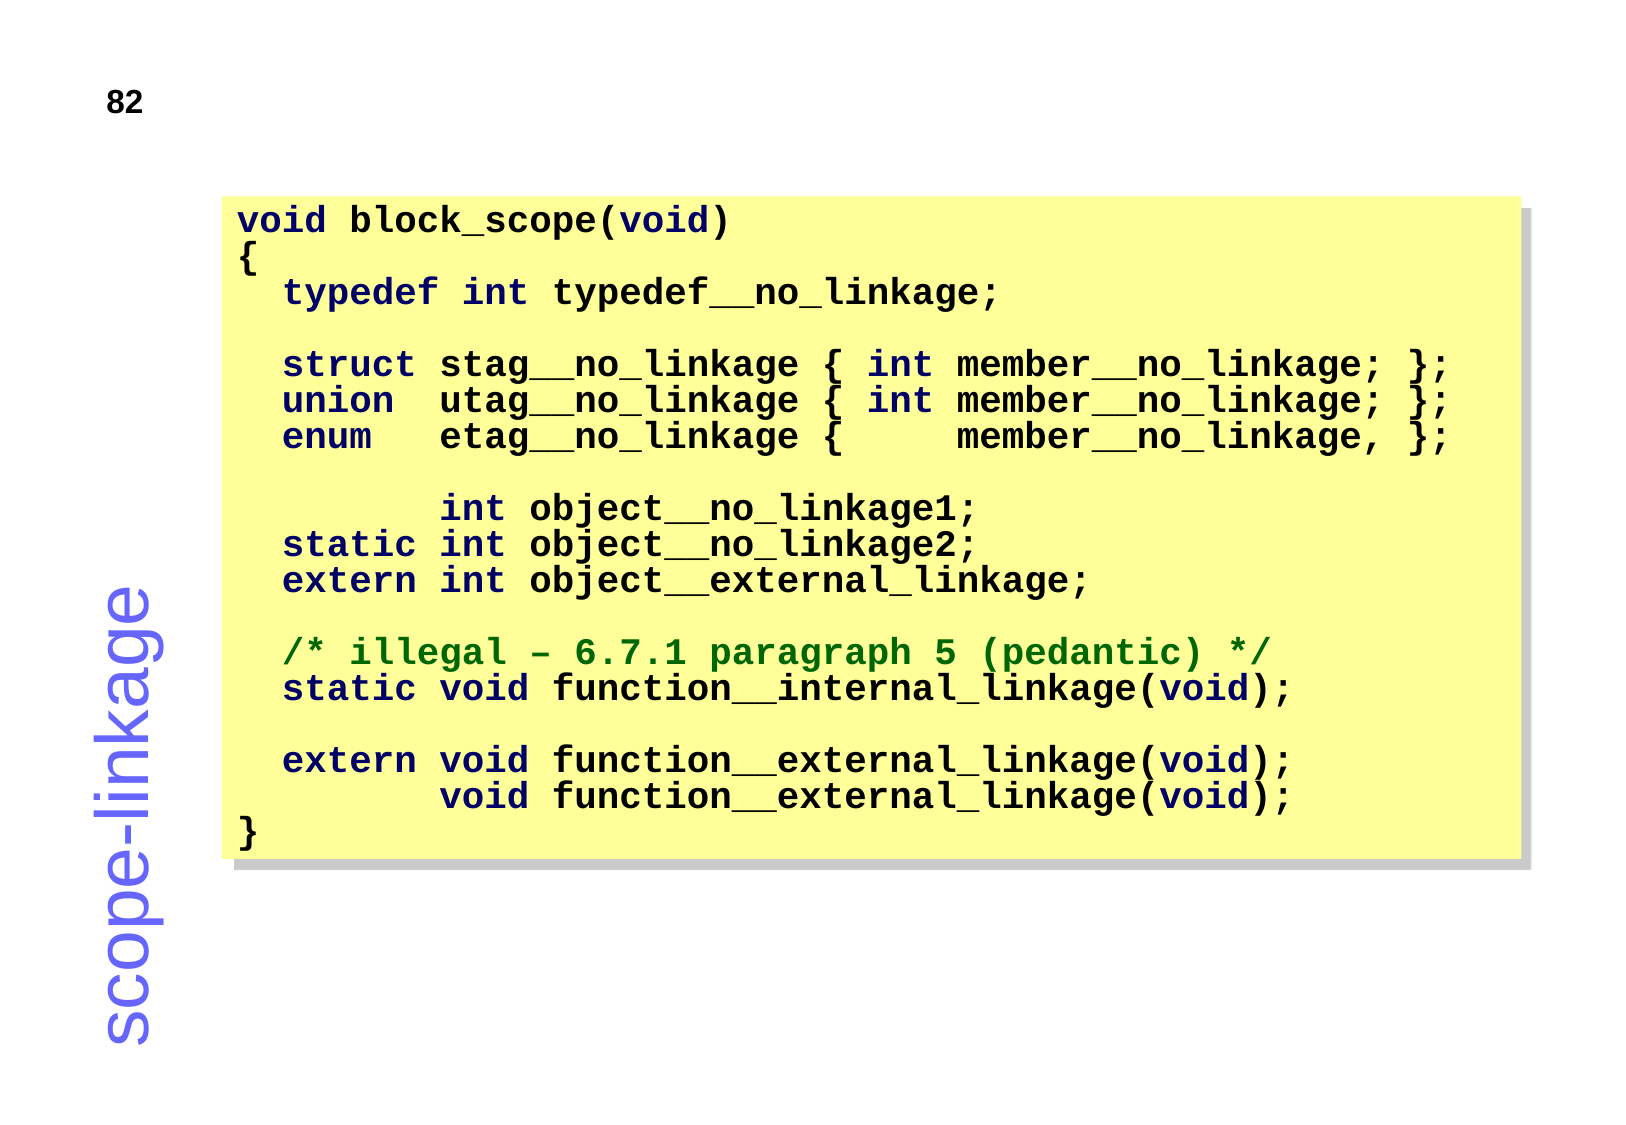

82
void block_scope(void)
{
 typedef int typedef__no_linkage;
 struct stag__no_linkage { int member__no_linkage; };
 union utag__no_linkage { int member__no_linkage; };
 enum etag__no_linkage { member__no_linkage, };
 int object__no_linkage1;
 static int object__no_linkage2;
 extern int object__external_linkage;
 /* illegal – 6.7.1 paragraph 5 (pedantic) */
 static void function__internal_linkage(void);
 extern void function__external_linkage(void);
 void function__external_linkage(void);
}
# scope-linkage